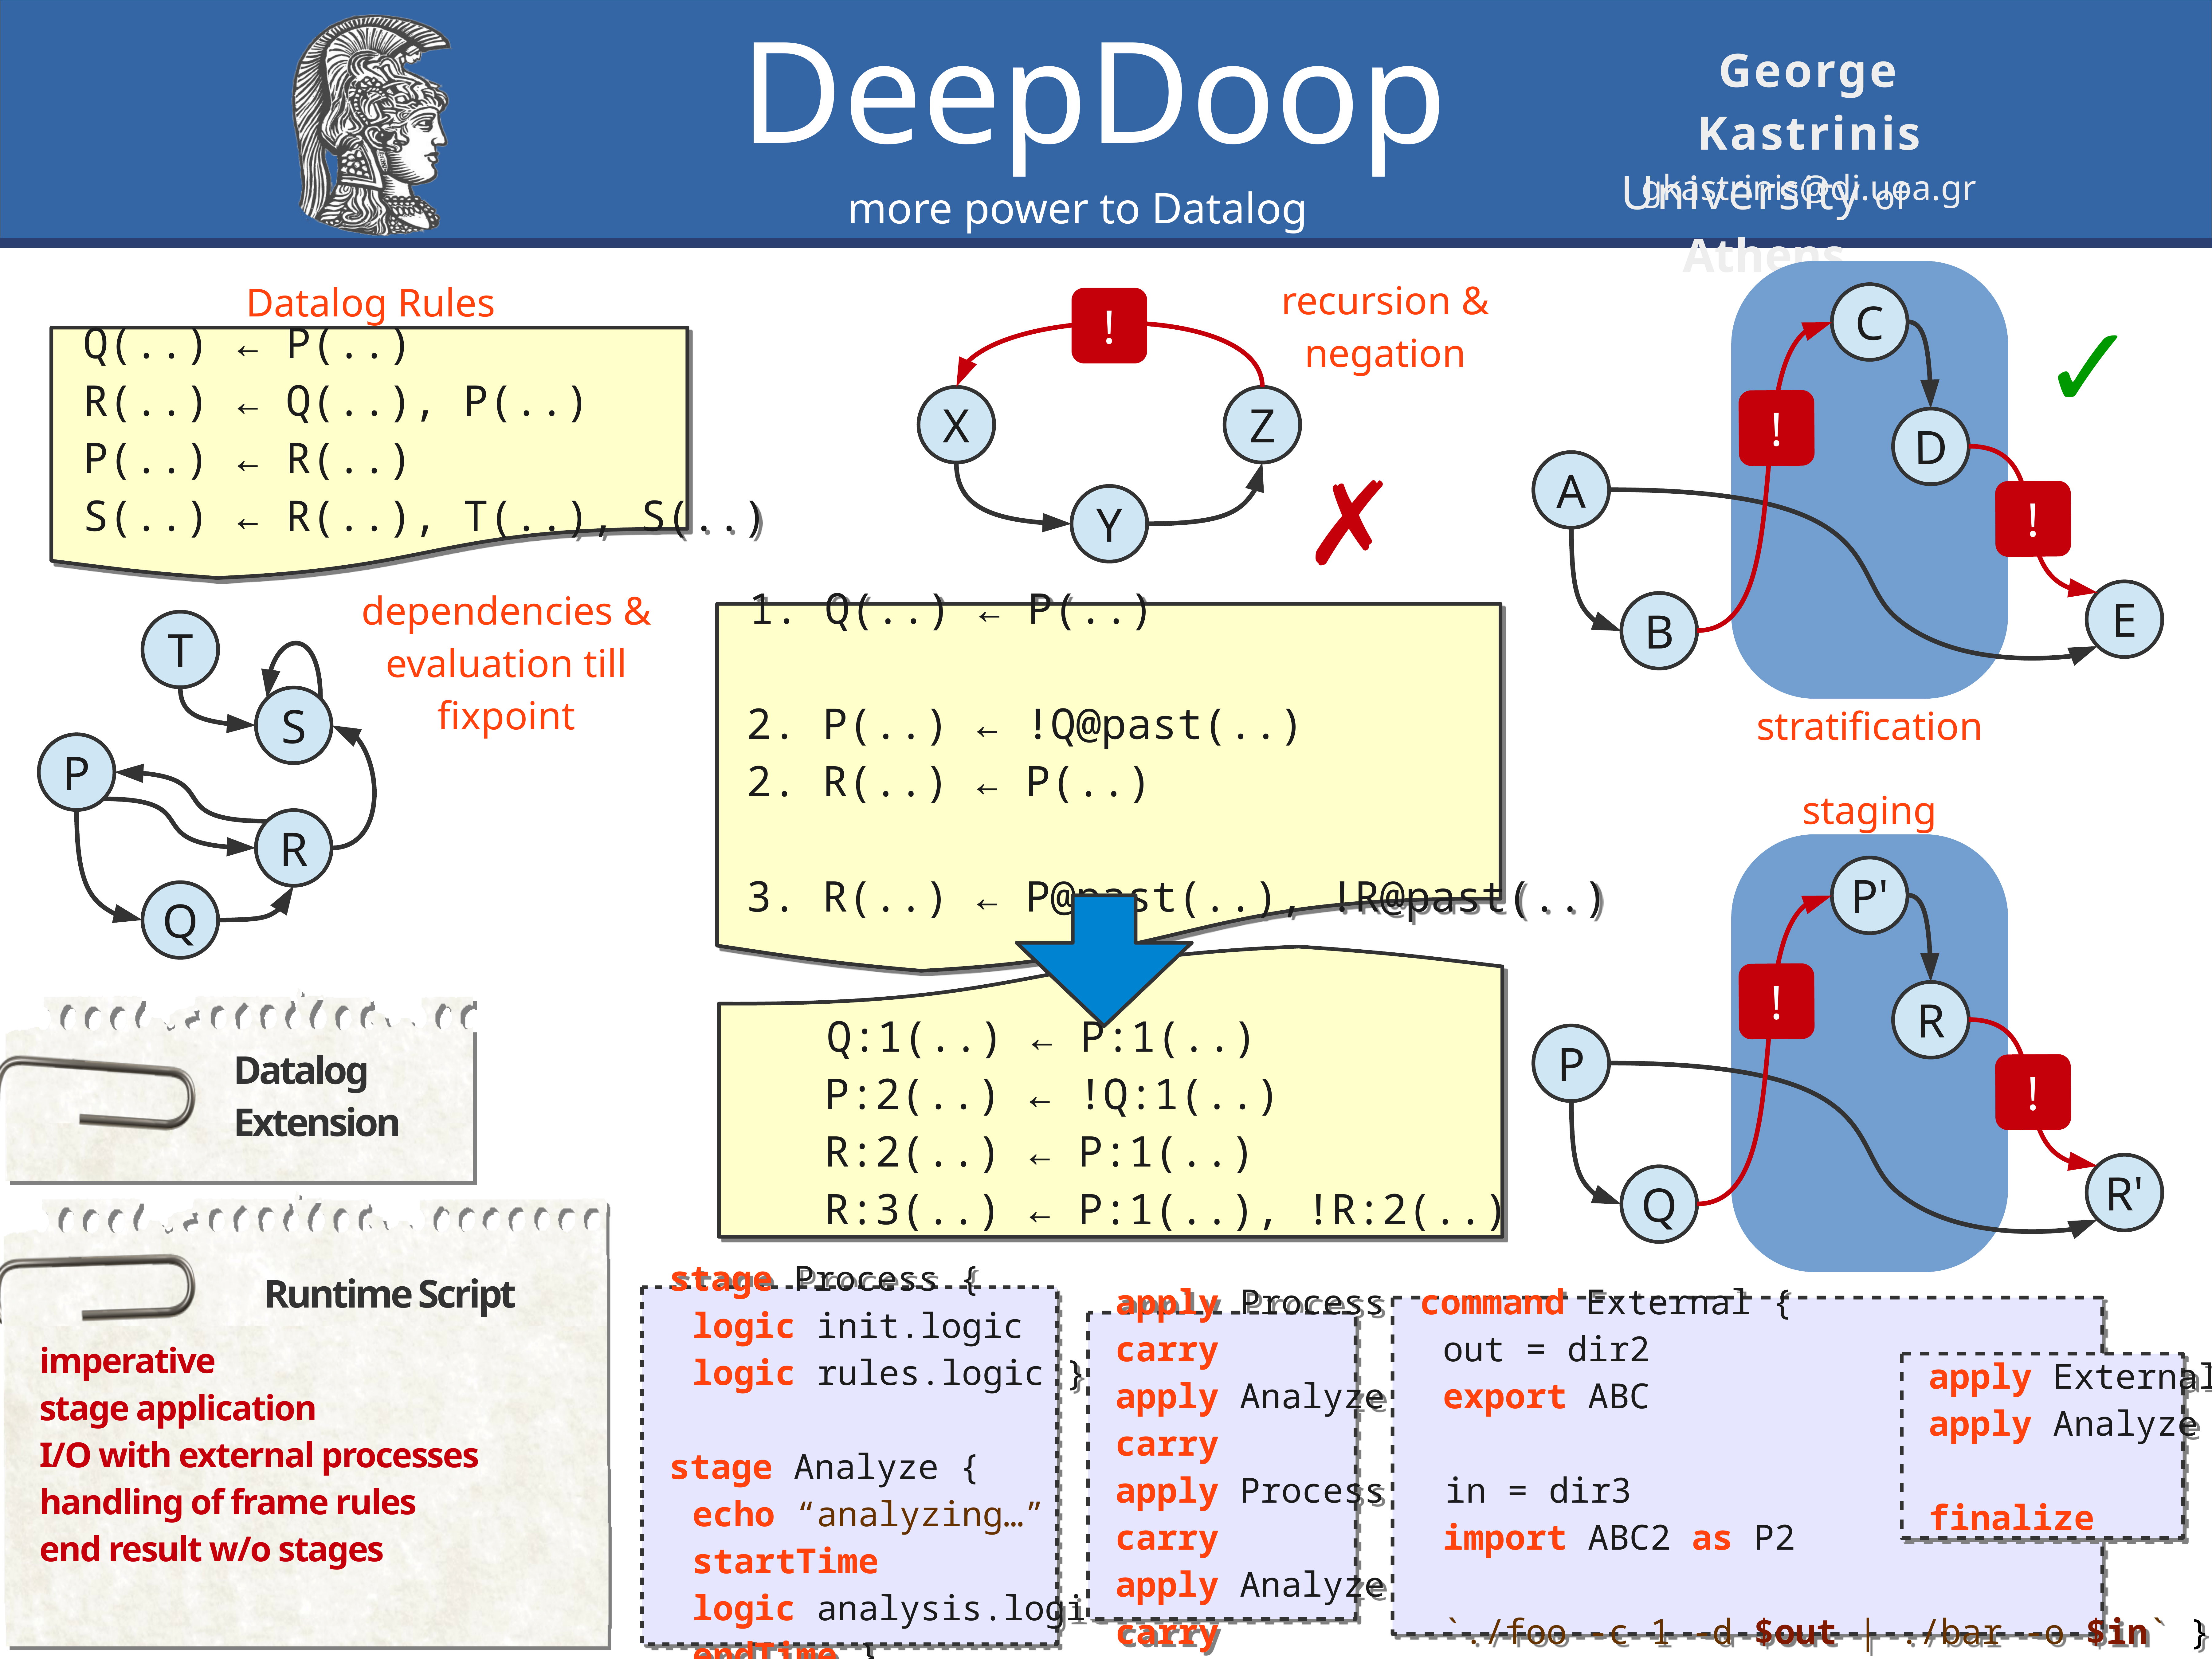

# DeepDoop
George Kastrinis
gkastrinis@di.uoa.gr
University of Athens
more power to Datalog
✓
C
!
D
A
!
E
B
recursion &
negation
Datalog Rules
!
X
Z
✗
Y
 Q(..) ← P(..)
 R(..) ← Q(..), P(..)
 P(..) ← R(..)
 S(..) ← R(..), T(..), S(..)
dependencies &
evaluation till
fixpoint
 1. Q(..) ← P(..)
	2. P(..) ← !Q@past(..)
	2. R(..) ← P(..)
	3. R(..) ← P@past(..), !R@past(..)
 Q:1(..) ← P:1(..)
	 P:2(..) ← !Q:1(..)
	 R:2(..) ← P:1(..)
	 R:3(..) ← P:1(..), !R:2(..)
T
S
P
R
Q
stratification
staging
P'
!
R
P
!
R'
Q
Datalog
Extension
Datalog for
Runtime Script
 stage Process {
	 logic init.logic
	 logic rules.logic }
 stage Analyze {
	 echo “analyzing…”
	 startTime
	 logic analysis.logic
	 endTime }
 command External {
	 out = dir2
	 export ABC
 	in = dir3
	 import ABC2 as P2
	 `./foo -c 1 -d $out | ./bar -o $in` }
 apply Process
 carry
 apply Analyze
 carry
 apply Process
 carry
 apply Analyze
 carry
imperative
stage application
I/O with external processes
handling of frame rules
end result w/o stages
 apply External
 apply Analyze
 finalize